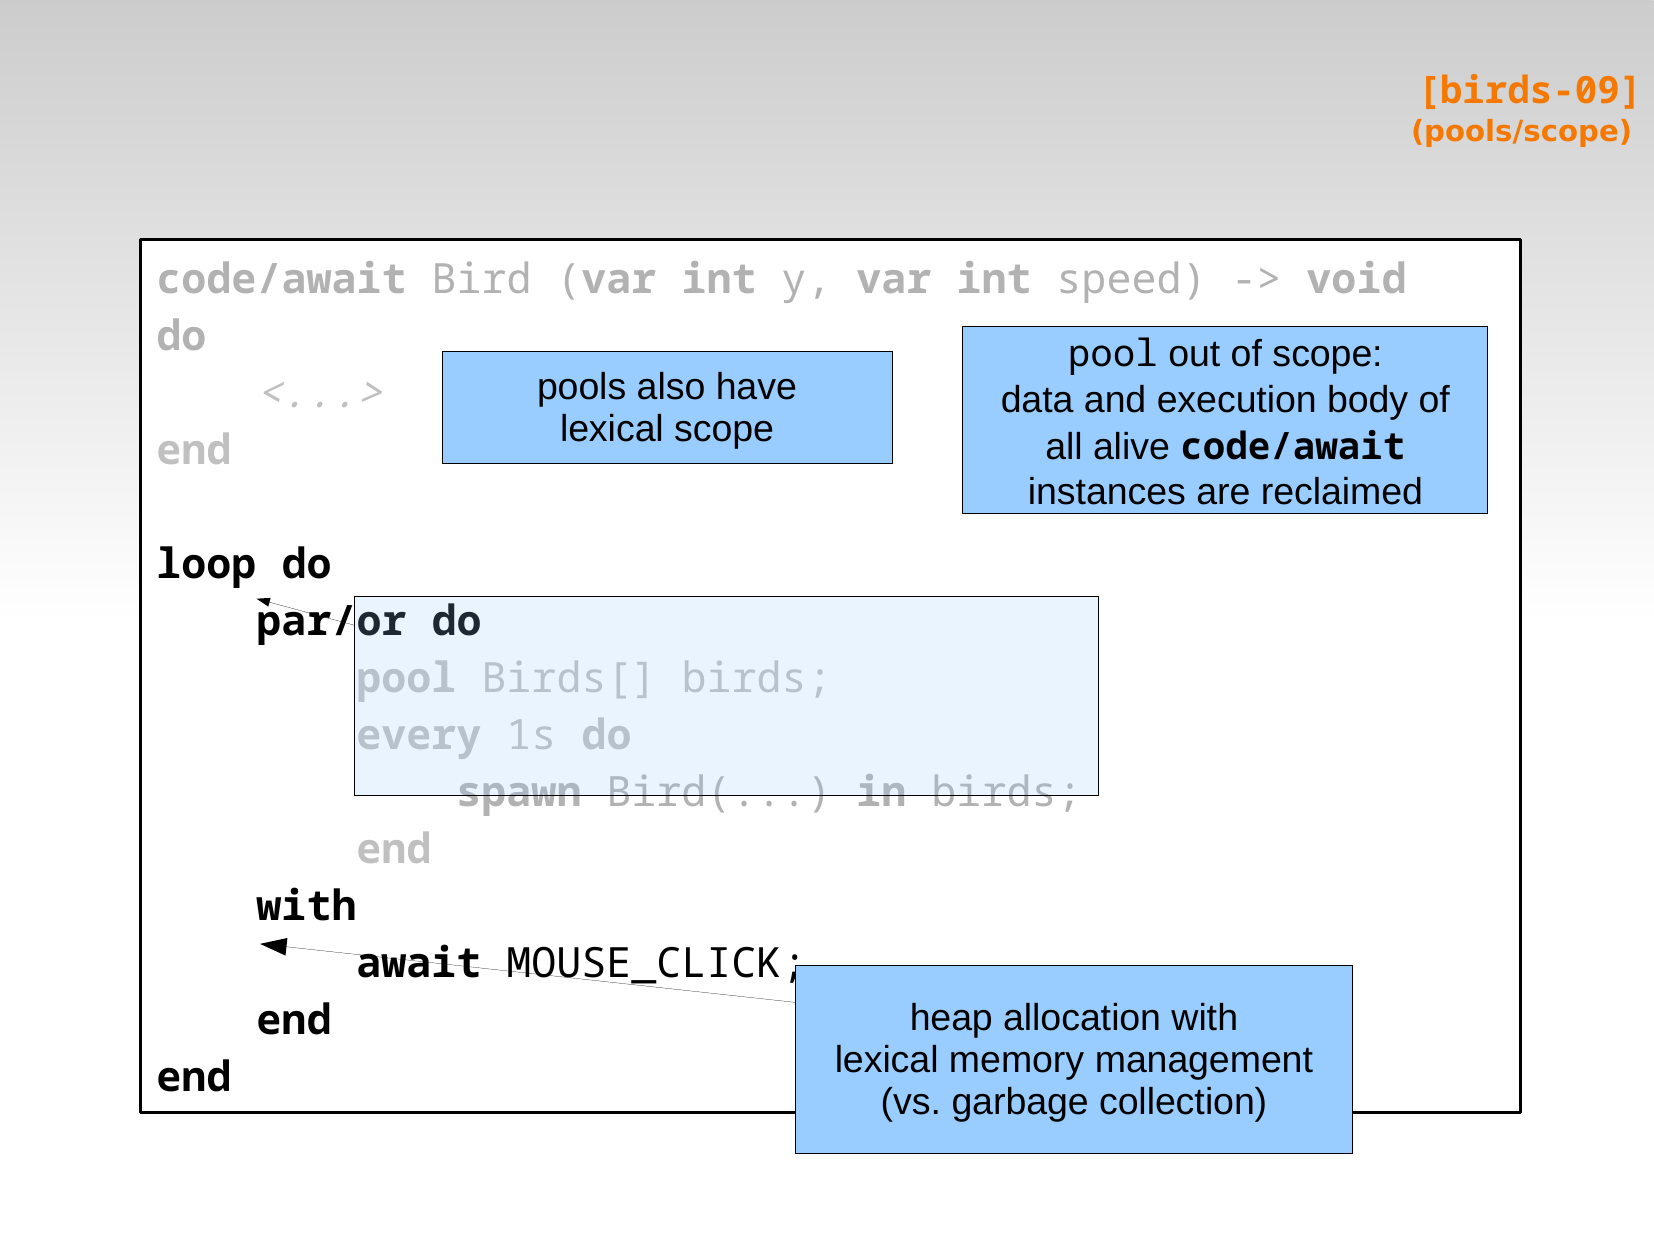

# [birds-09] (pools/scope)
code/await Bird (var int y, var int speed) -> void
do
 <...>
end
loop do
 par/or do
 pool Birds[] birds;
 every 1s do
 spawn Bird(...) in birds;
 end
 with
 await MOUSE_CLICK;
 end
end
pool out of scope:
data and execution body of
all alive code/await
instances are reclaimed
pools also have
lexical scope
heap allocation with
lexical memory management
(vs. garbage collection)